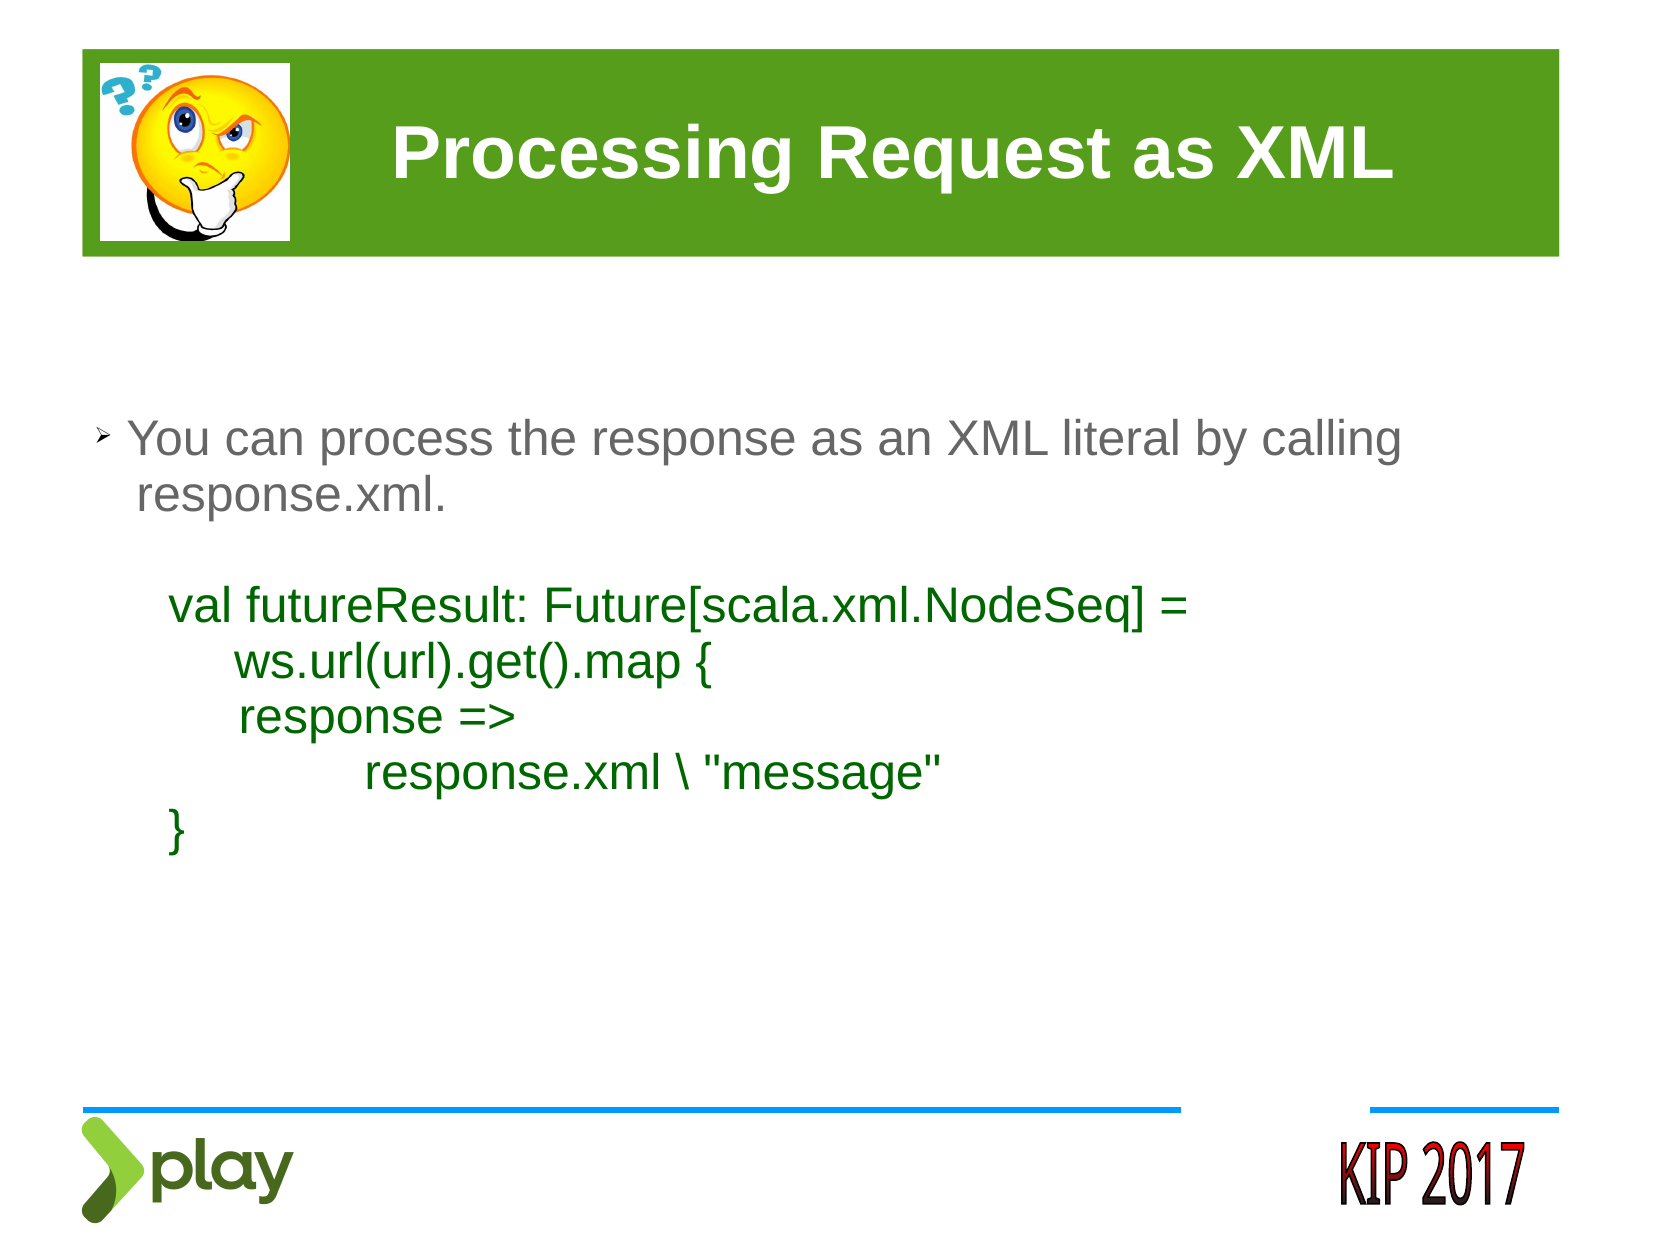

# Introduction to Play
 Processing Request as XML
 You can process the response as an XML literal by calling response.xml.
 val futureResult: Future[scala.xml.NodeSeq] = 		 ws.url(url).get().map {
 response =>
 response.xml \ "message"
 }